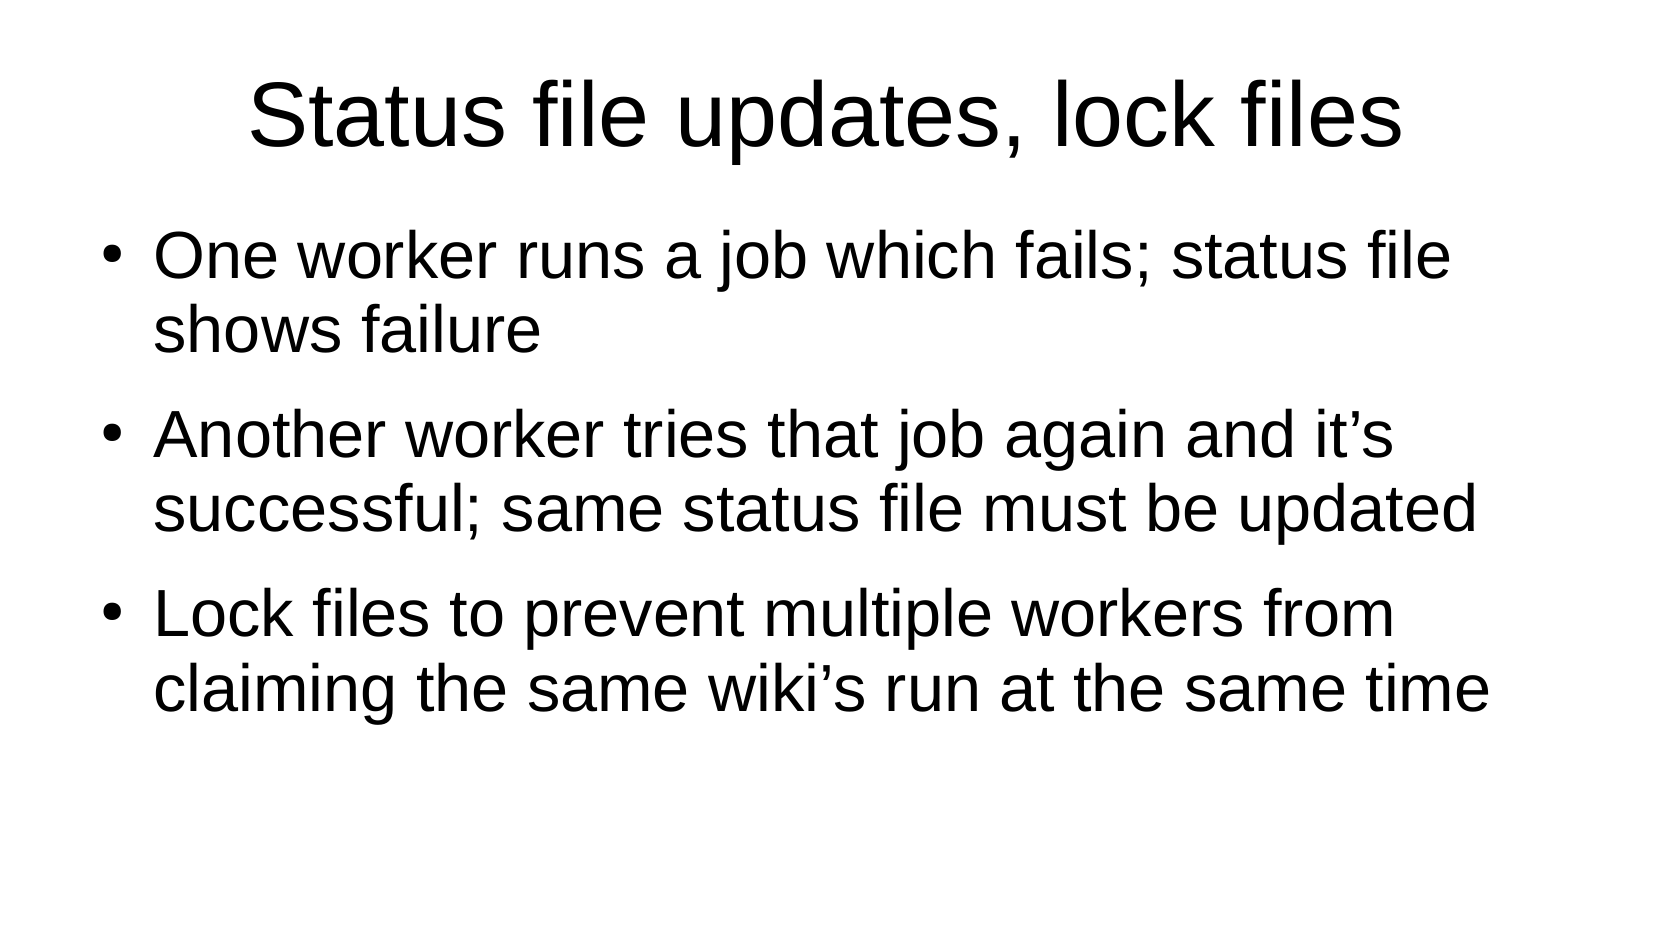

# Status file updates, lock files
One worker runs a job which fails; status file shows failure
Another worker tries that job again and it’s successful; same status file must be updated
Lock files to prevent multiple workers from claiming the same wiki’s run at the same time